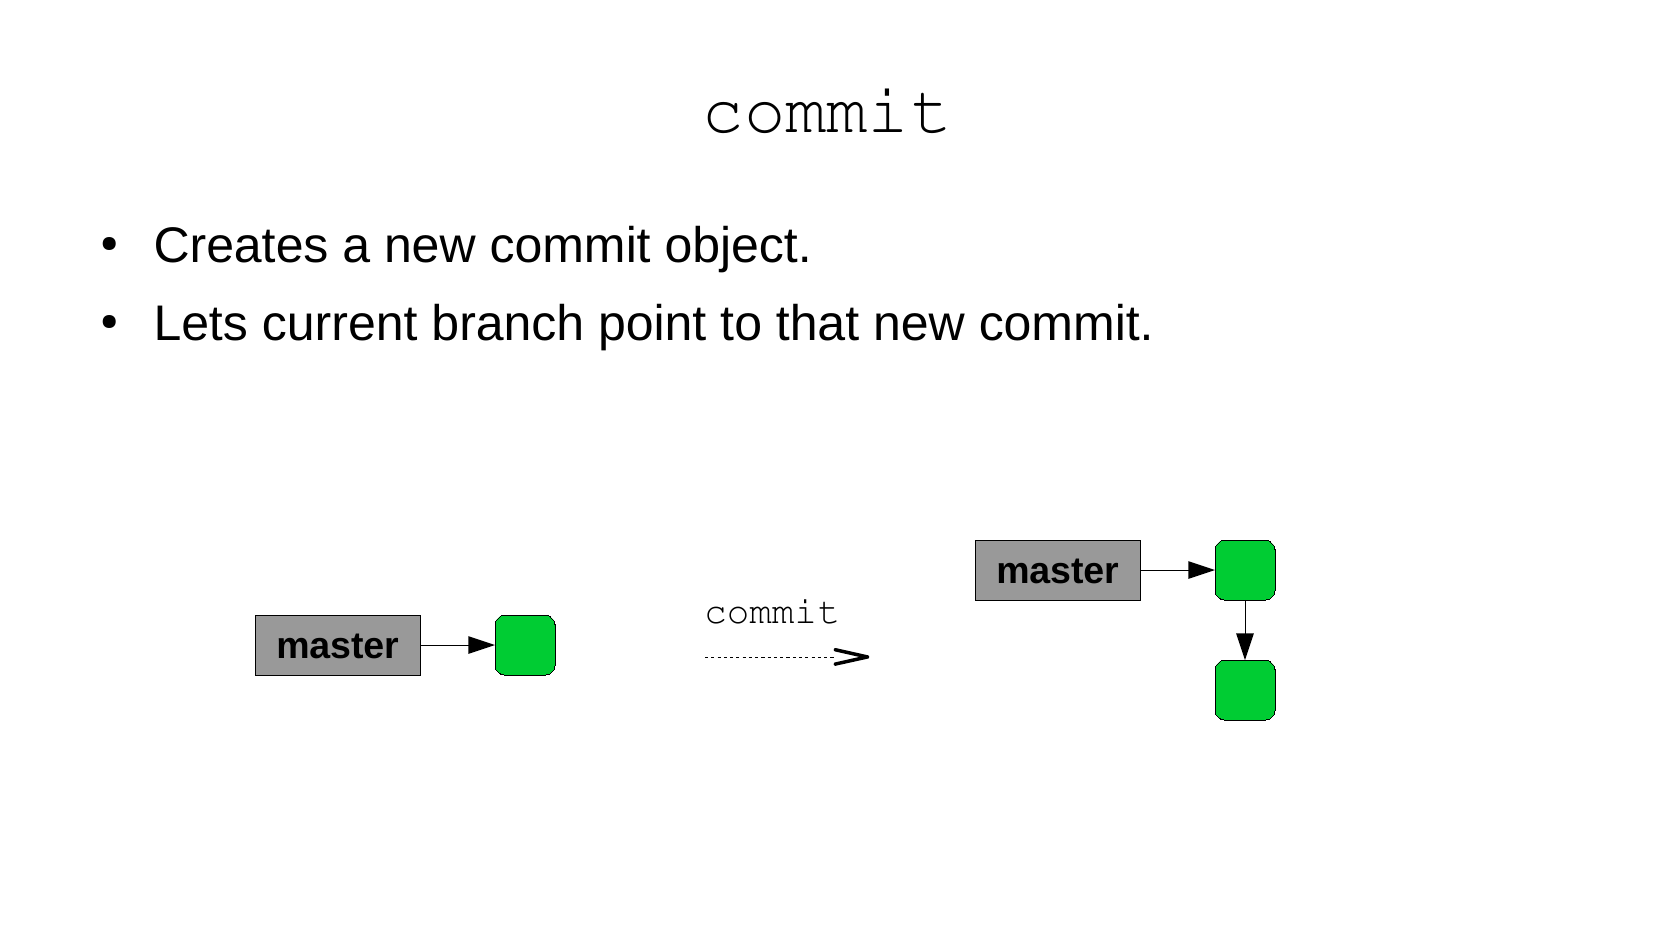

# commit
Creates a new commit object.
Lets current branch point to that new commit.
master
commit
master